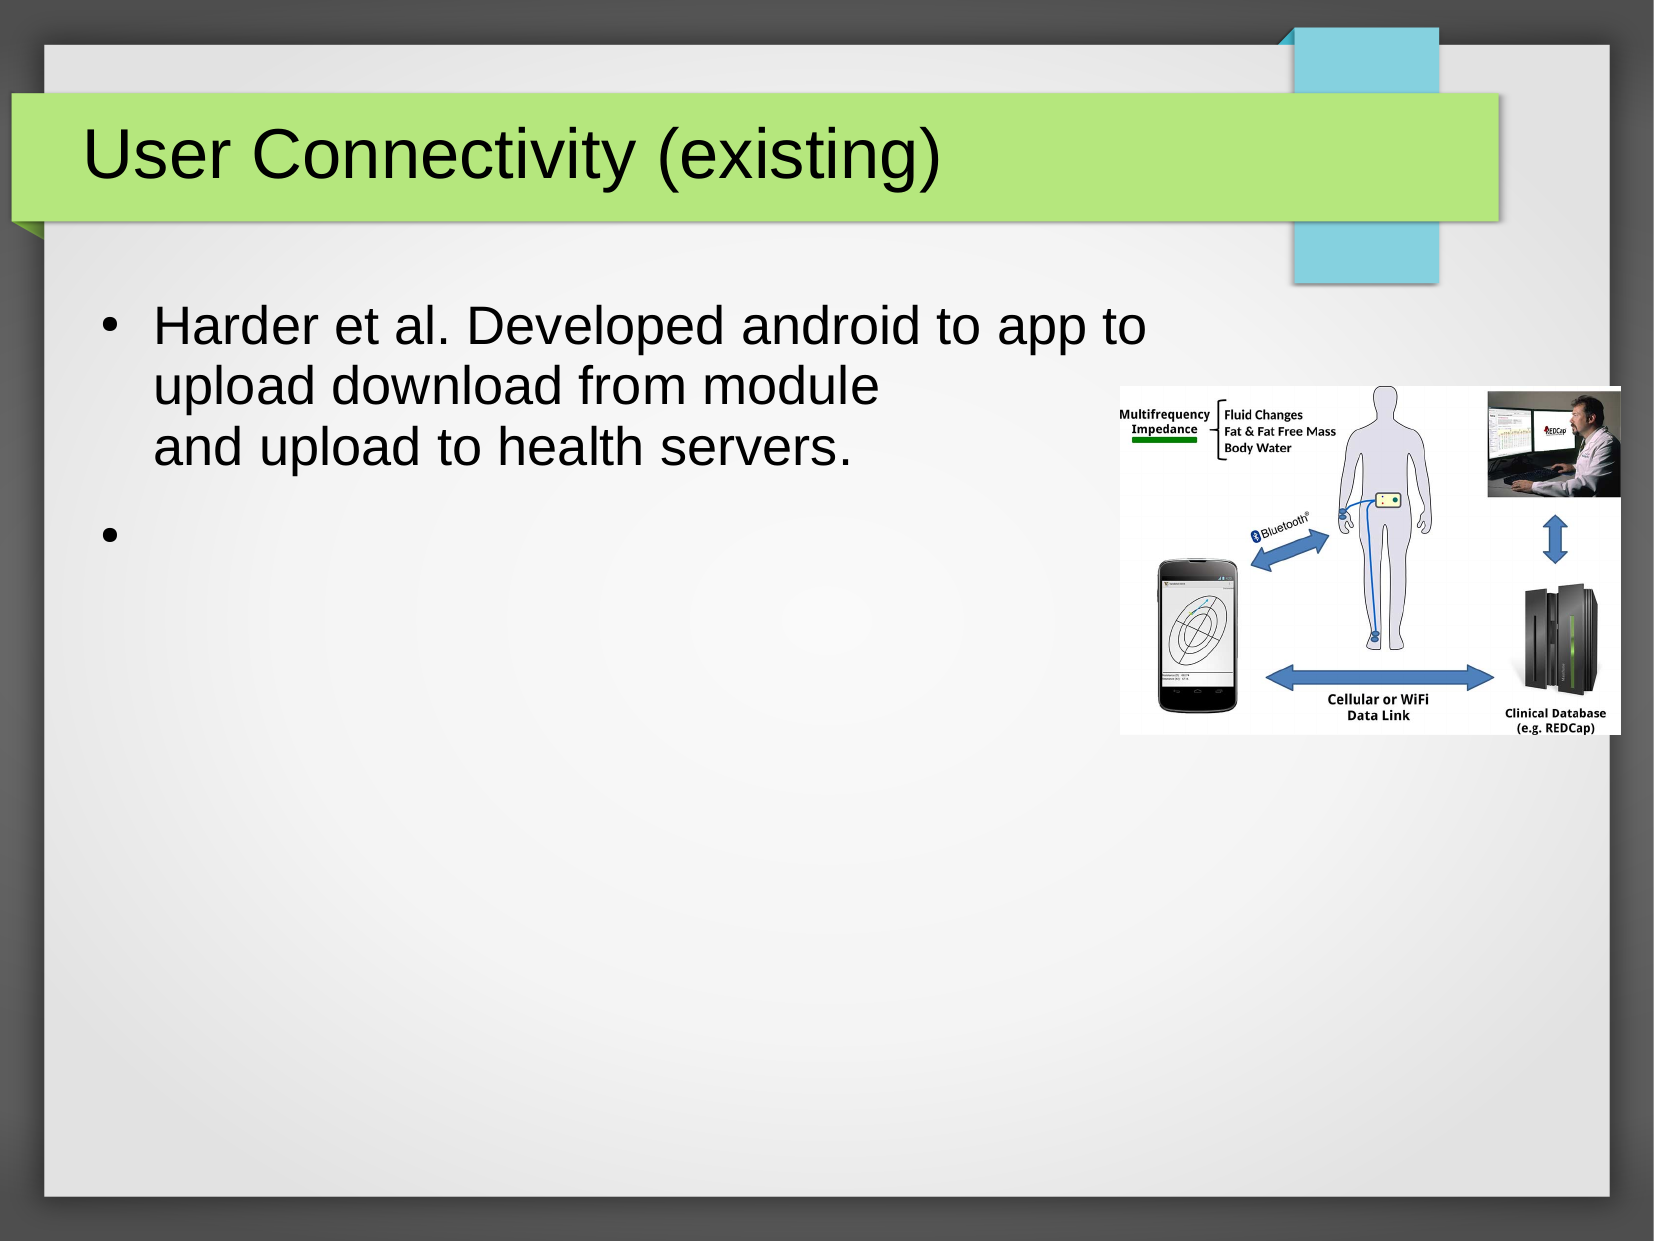

# User Connectivity (existing)
Harder et al. Developed android to app to
upload download from module
and upload to health servers.